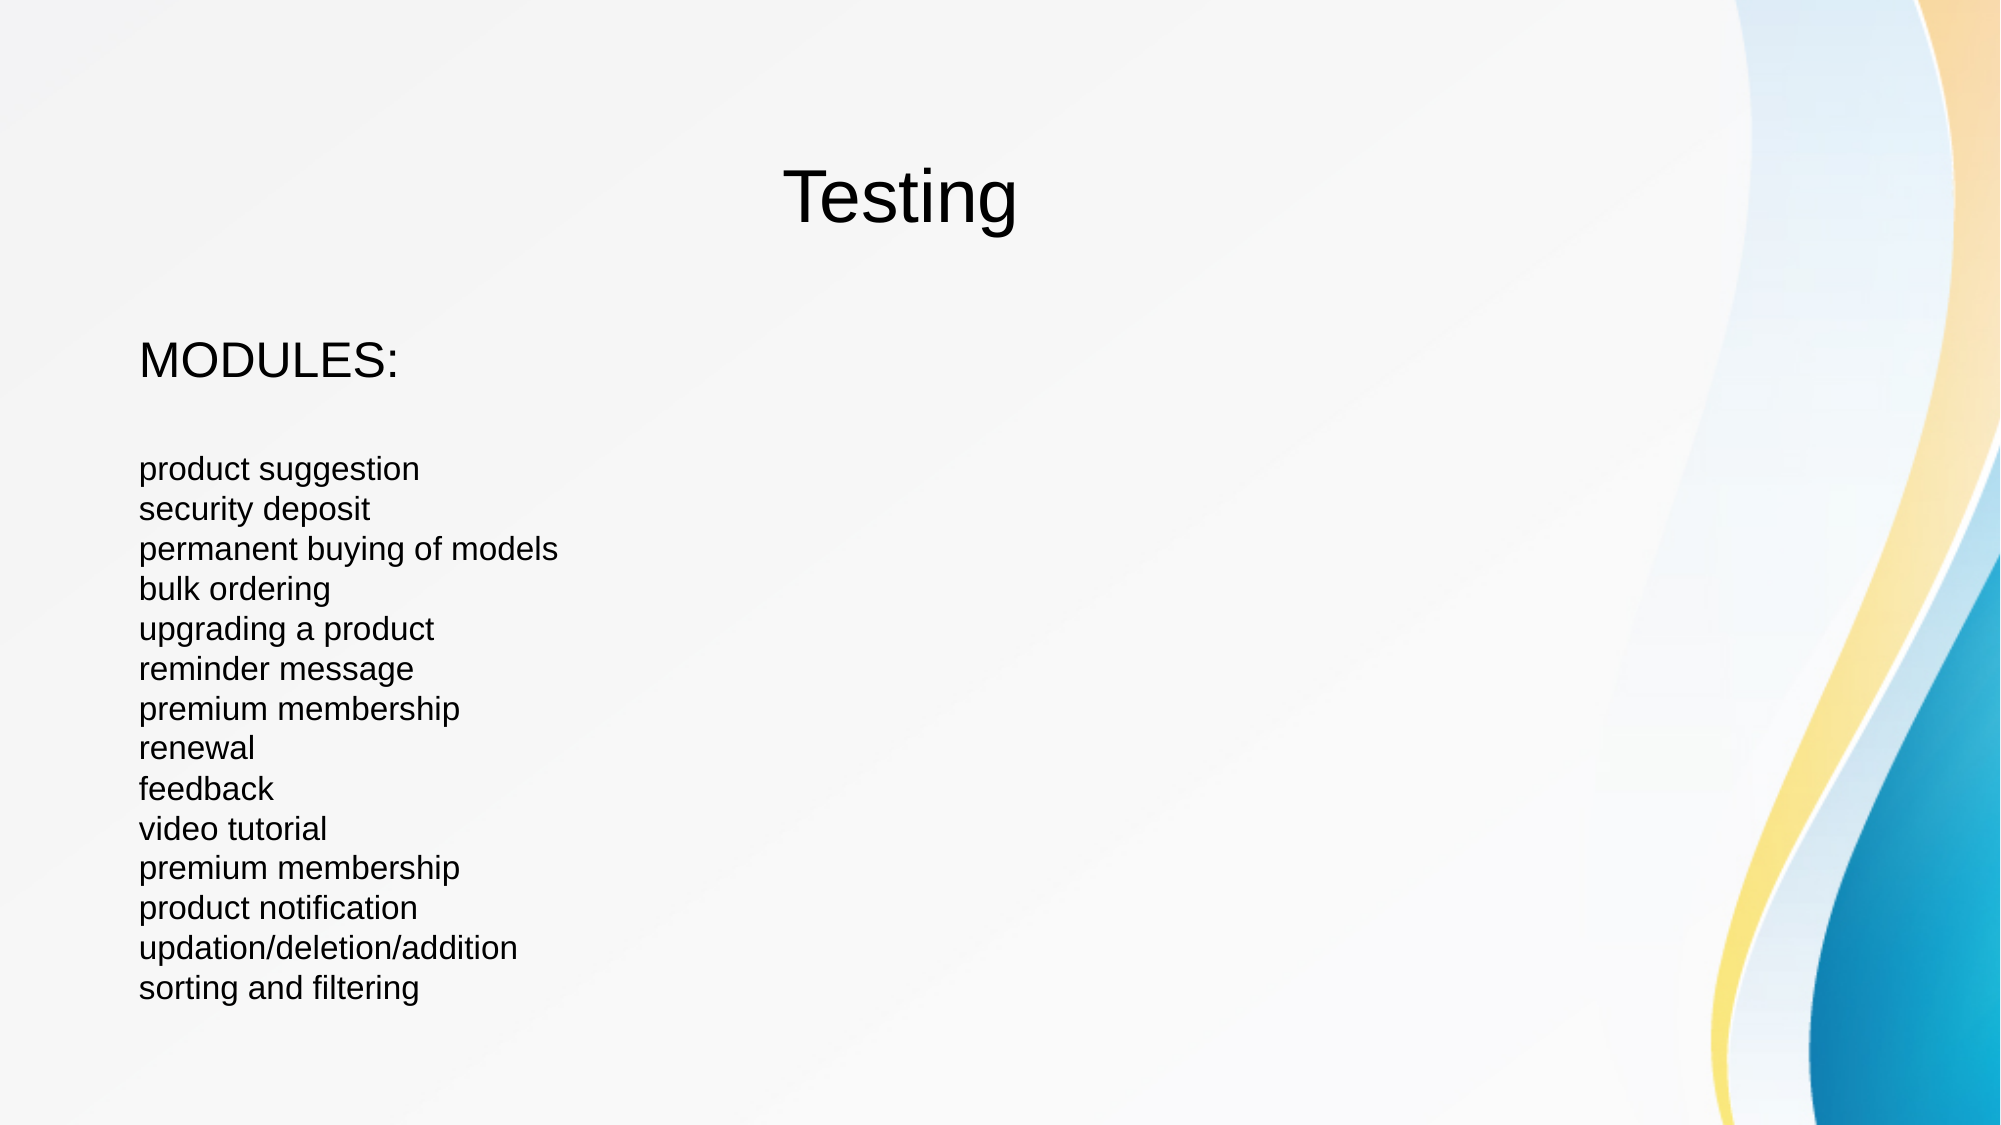

# Testing MODULES: product suggestion security deposit permanent buying of models bulk ordering upgrading a product reminder message premium membership renewal feedback video tutorial premium membership product notification updation/deletion/addition sorting and filtering